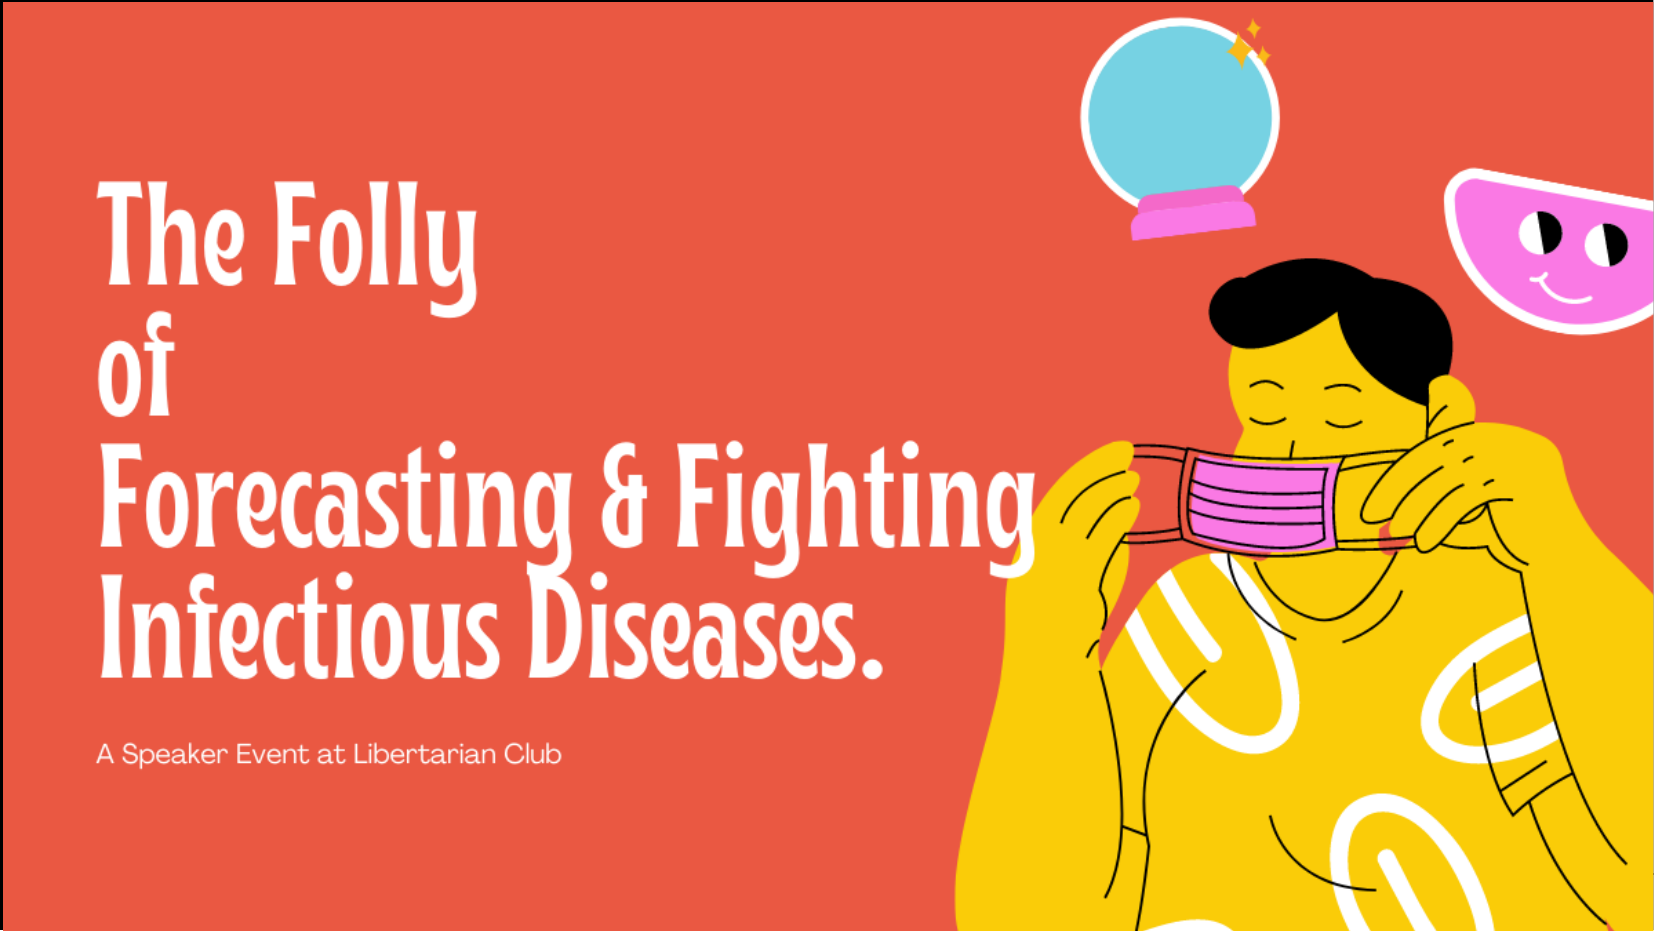

# The folly of forecasting and fighting infectious diseases